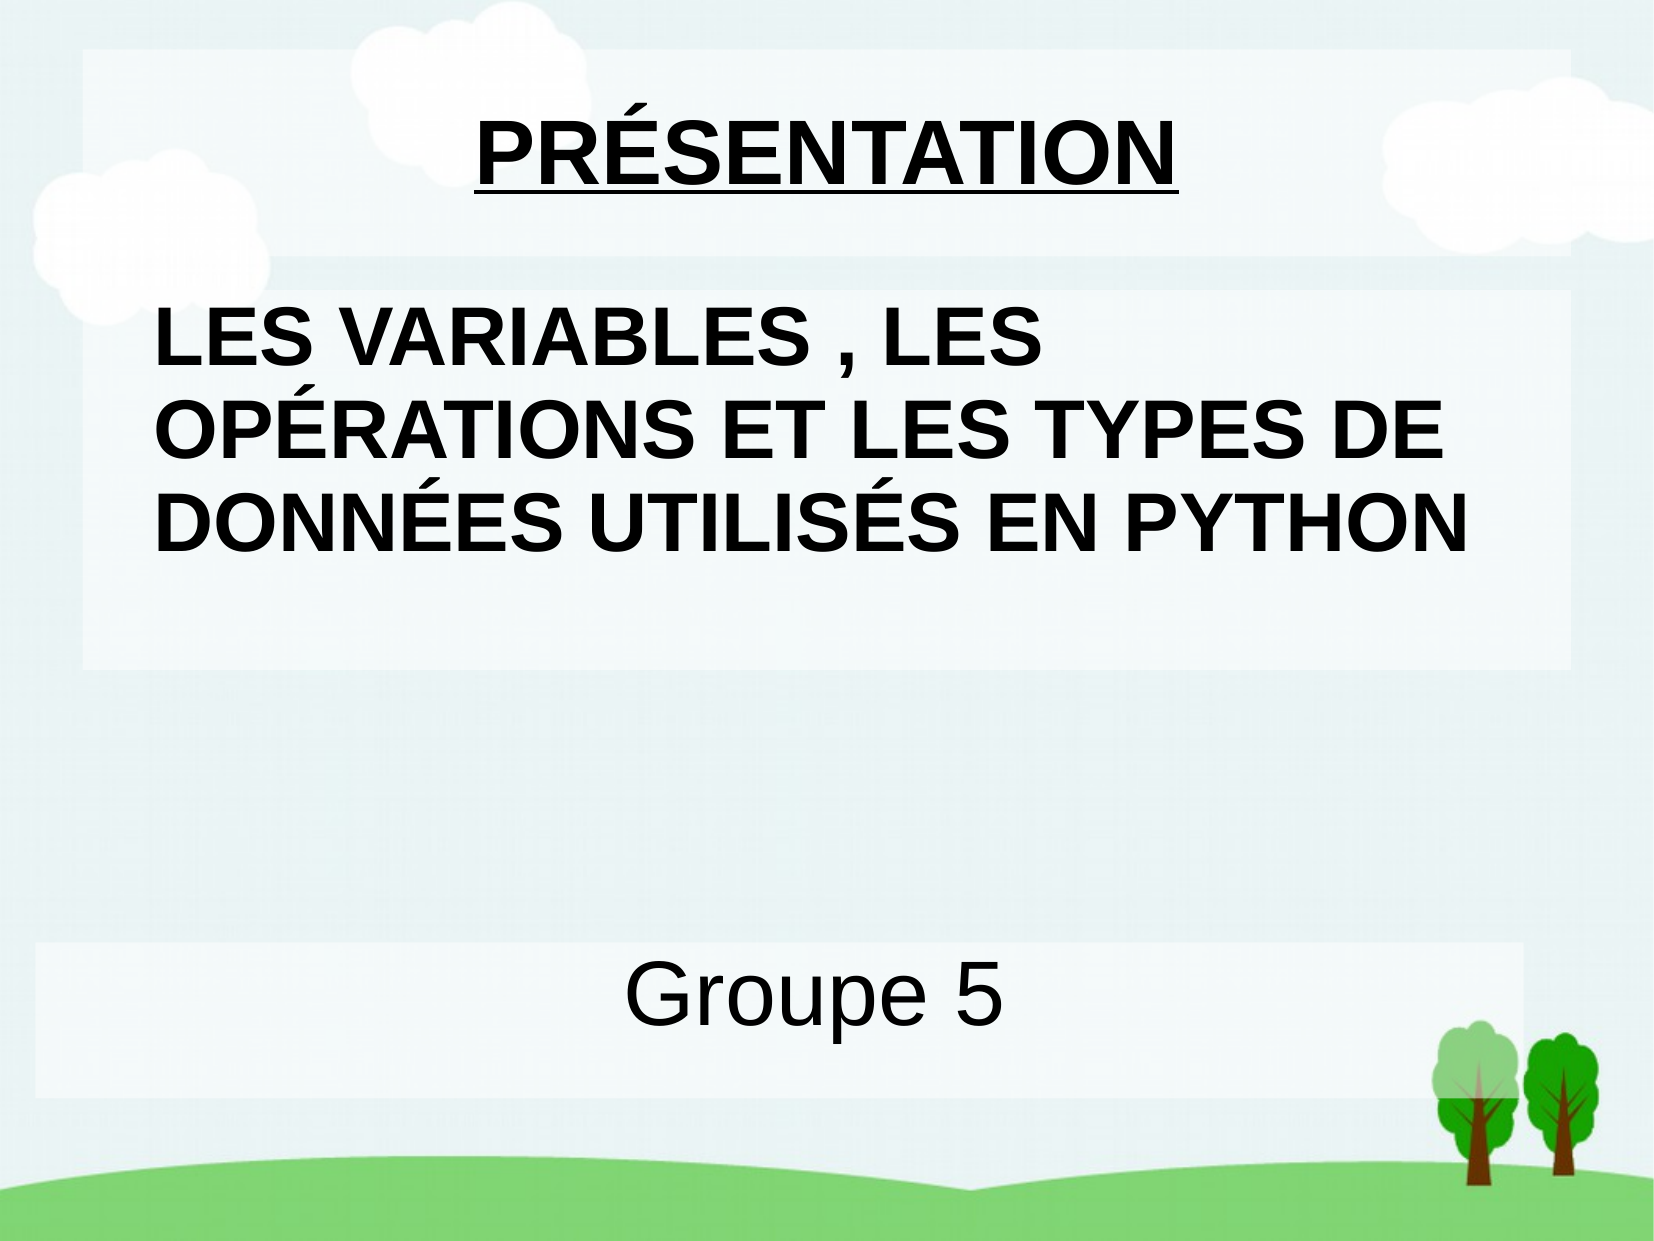

# PRÉSENTATION
LES VARIABLES , LES OPÉRATIONS ET LES TYPES DE DONNÉES UTILISÉS EN PYTHON
Groupe 5